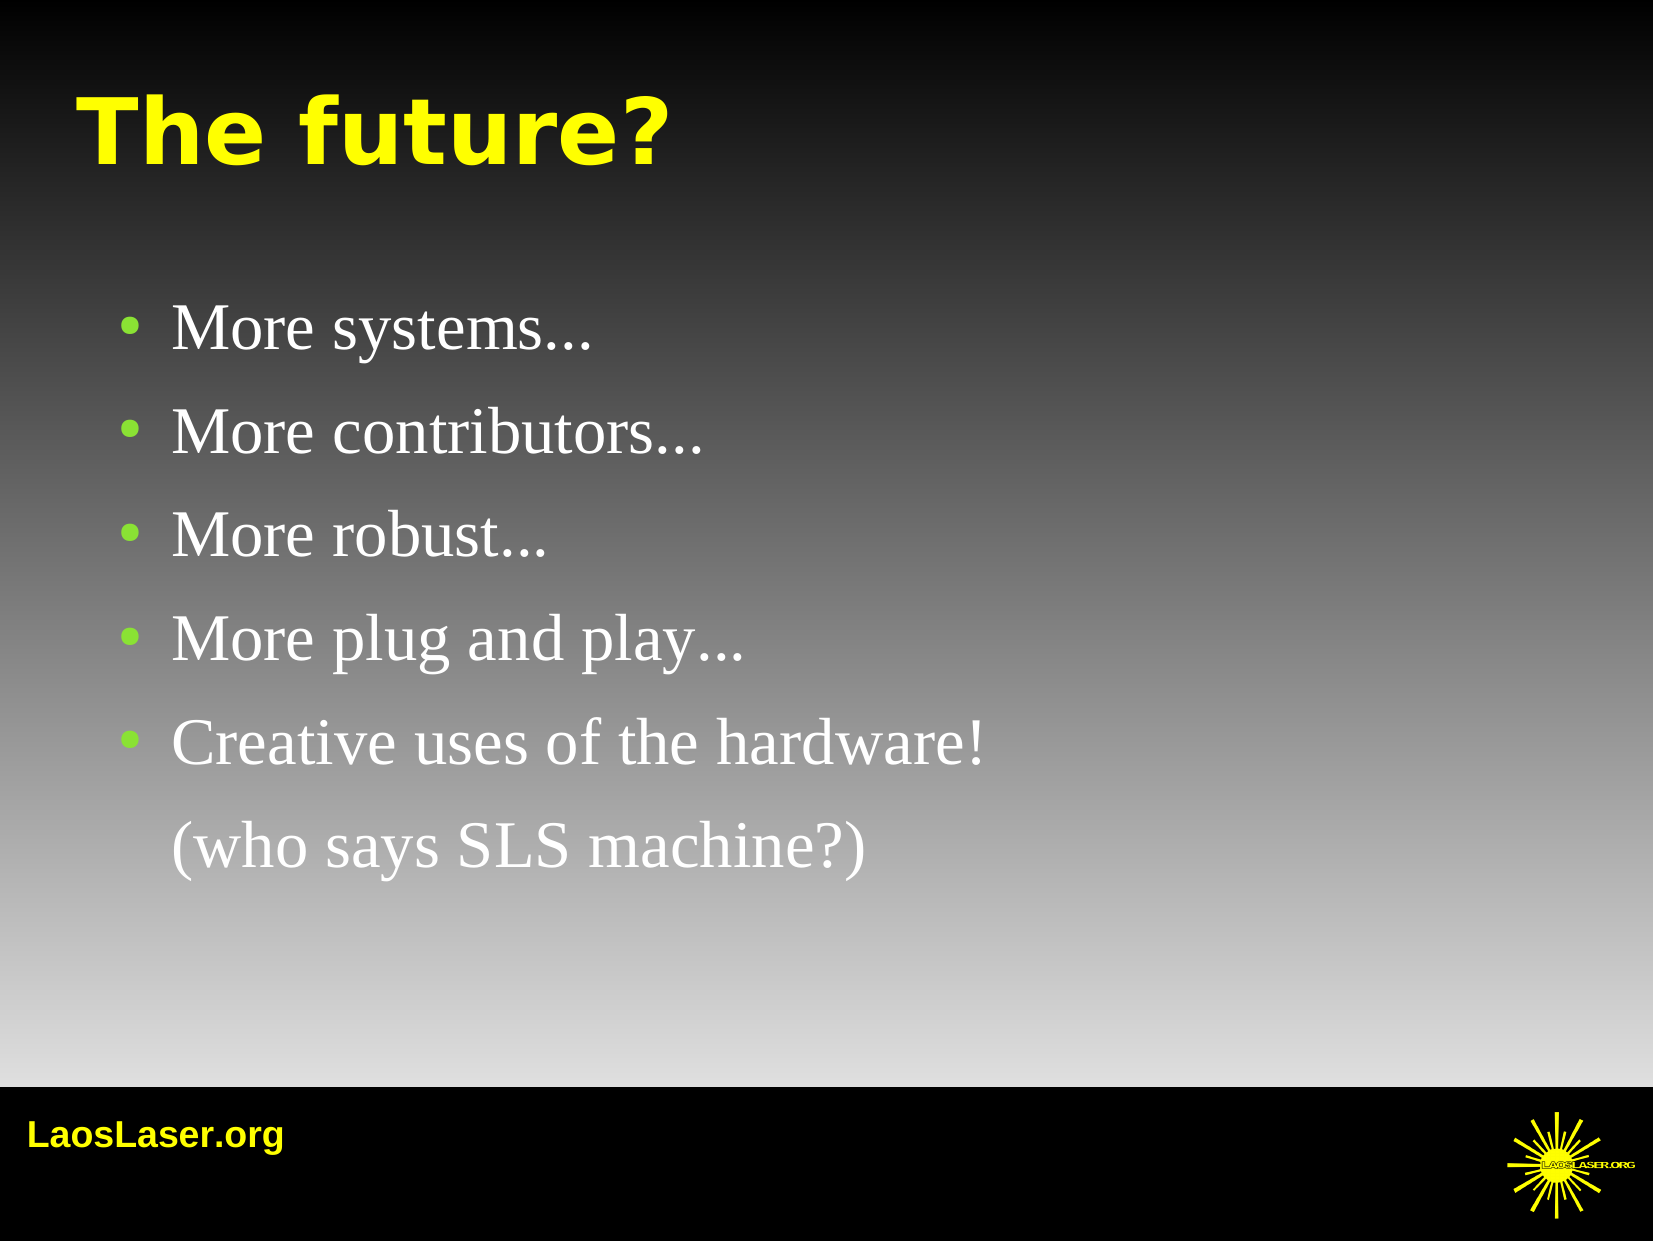

# The future?
More systems...
More contributors...
More robust...
More plug and play...
Creative uses of the hardware!
(who says SLS machine?)